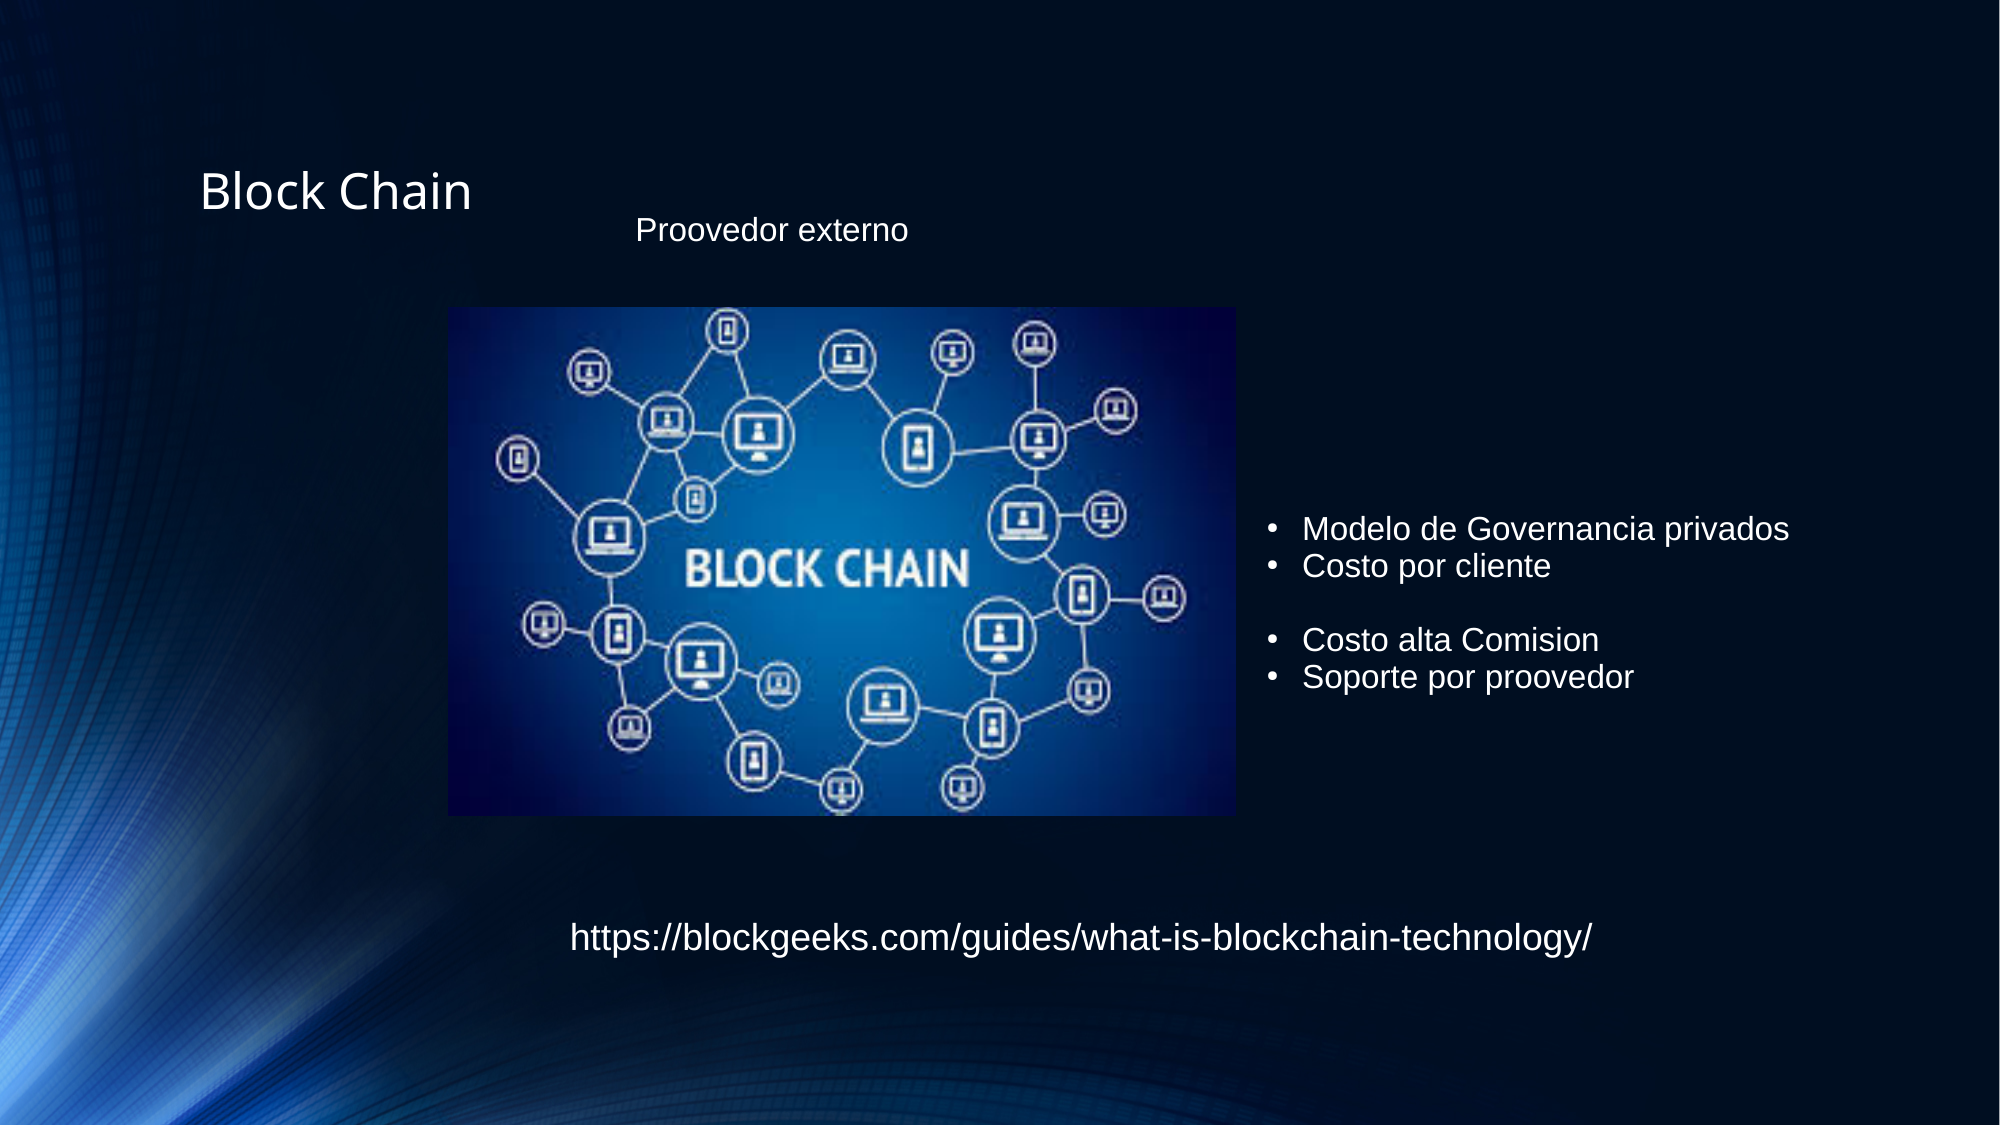

Block Chain
Proovedor externo
Modelo de Governancia privados
Costo por cliente
Costo alta Comision
Soporte por proovedor
https://blockgeeks.com/guides/what-is-blockchain-technology/